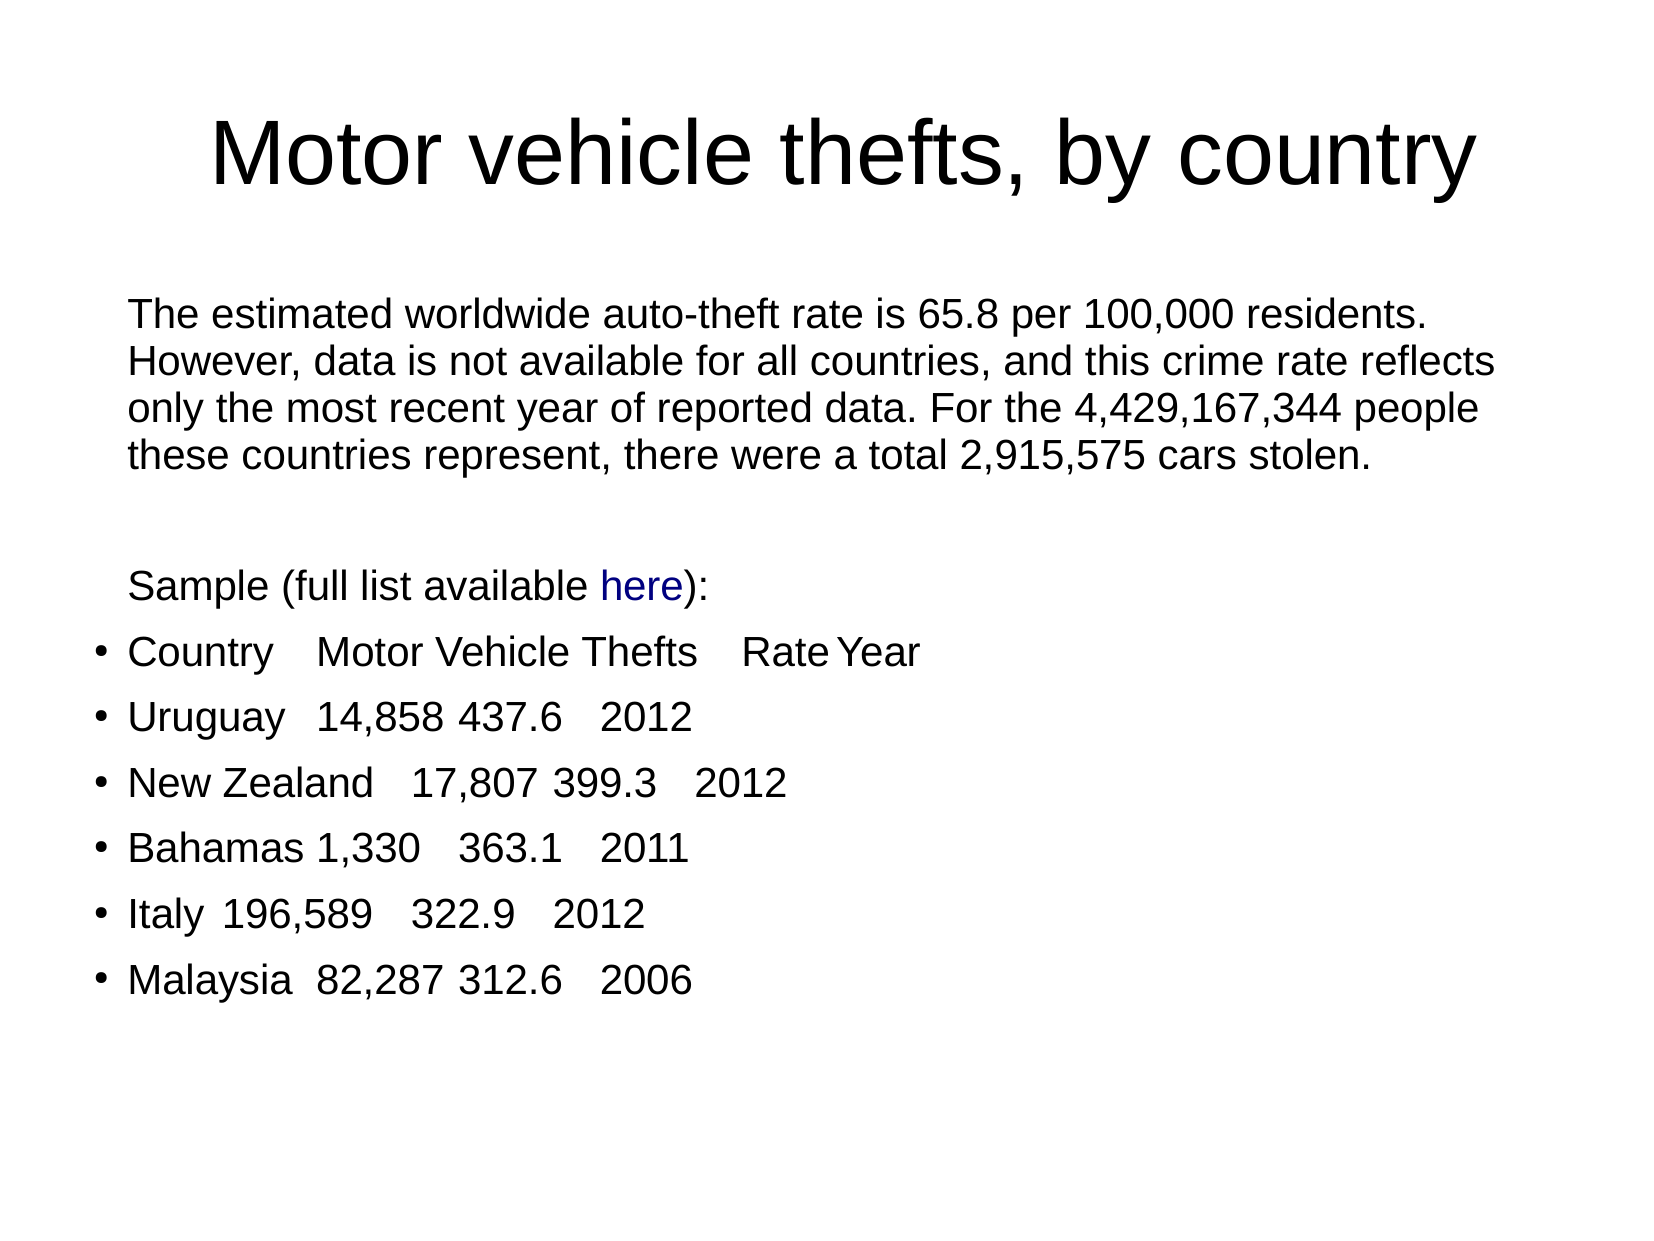

# Motor vehicle thefts, by country
The estimated worldwide auto-theft rate is 65.8 per 100,000 residents. However, data is not available for all countries, and this crime rate reflects only the most recent year of reported data. For the 4,429,167,344 people these countries represent, there were a total 2,915,575 cars stolen.
Sample (full list available here):
Country	Motor Vehicle Thefts	Rate	Year
Uruguay	14,858	437.6	2012
New Zealand	17,807	399.3	2012
Bahamas	1,330	363.1	2011
Italy	196,589	322.9	2012
Malaysia	82,287	312.6	2006